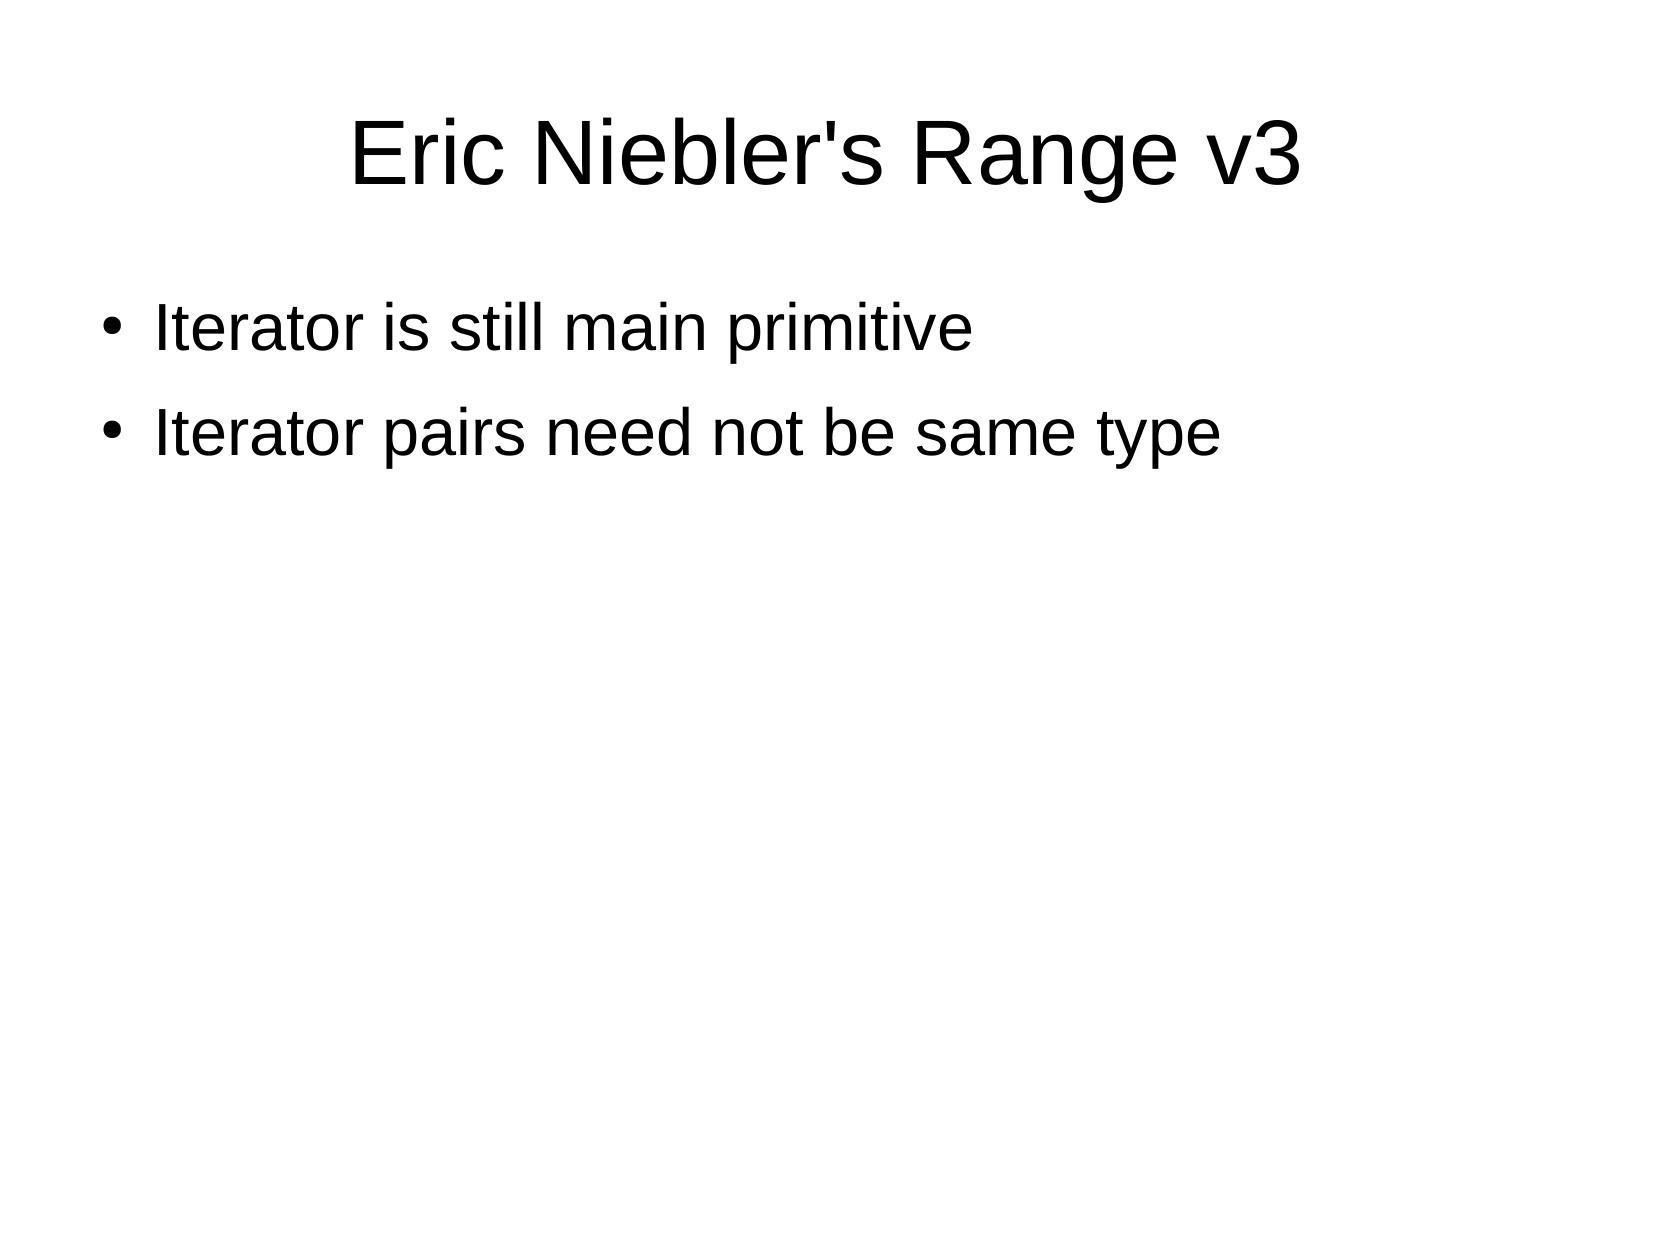

# Eric Niebler's Range v3
Iterator is still main primitive
Iterator pairs need not be same type